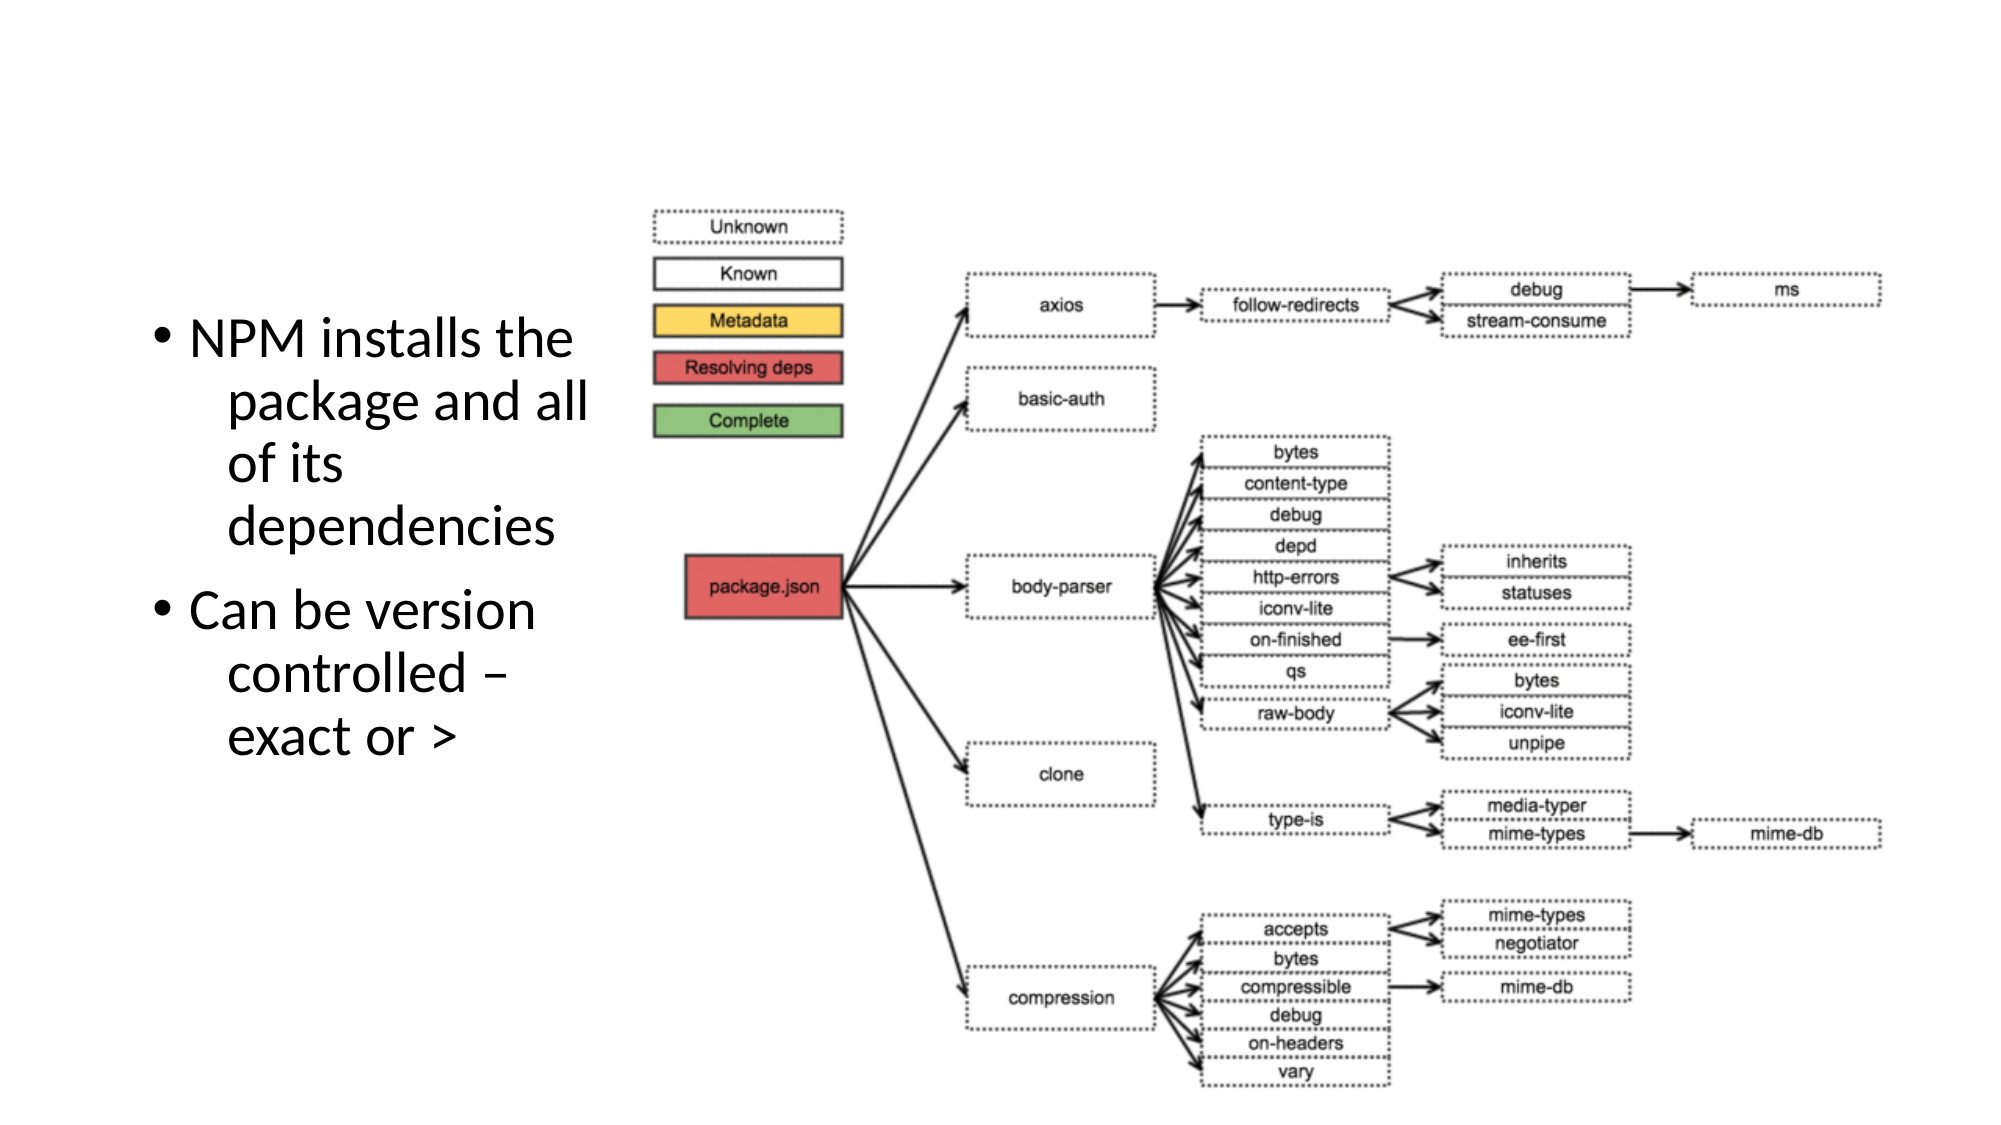

#
NPM installs the package and all of its dependencies
Can be version controlled – exact or >